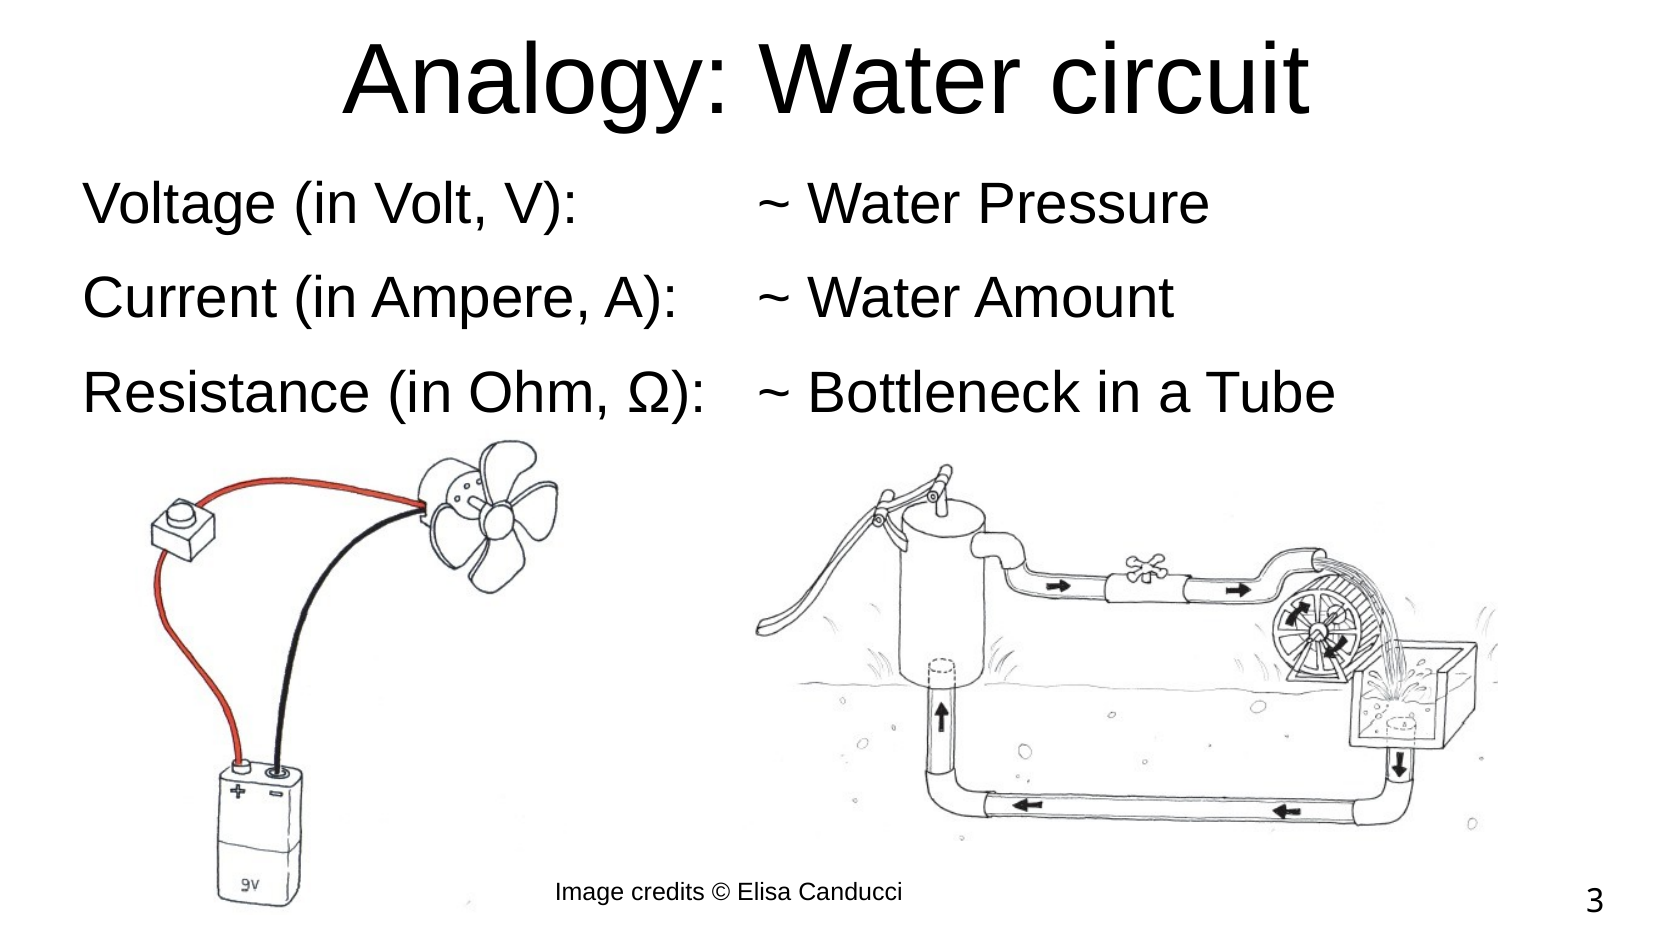

# Analogy: Water circuit
Voltage (in Volt, V): 			~ Water Pressure
Current (in Ampere, A): 	~ Water Amount
Resistance (in Ohm, Ω): 	~ Bottleneck in a Tube
Image credits © Elisa Canducci